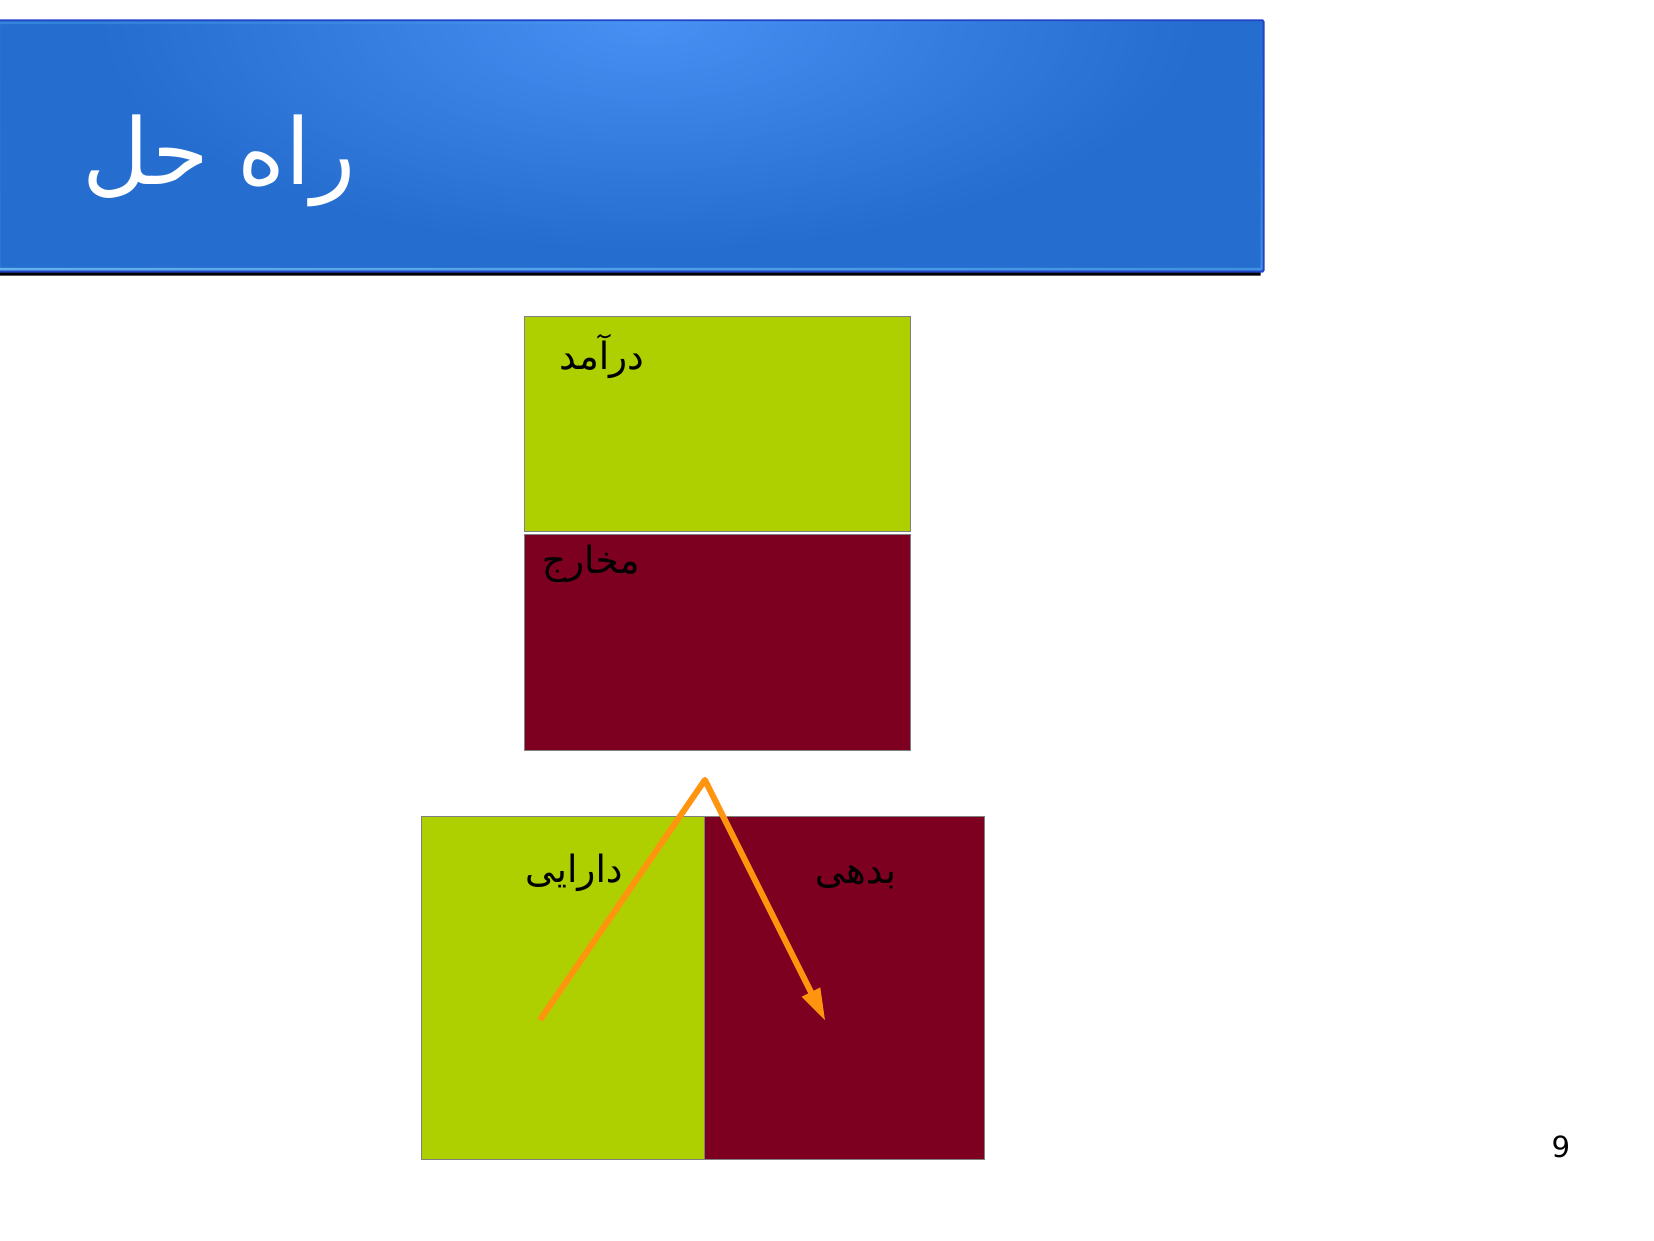

# راه حل
درآمد
مخارج
دارایی
بدهی
9